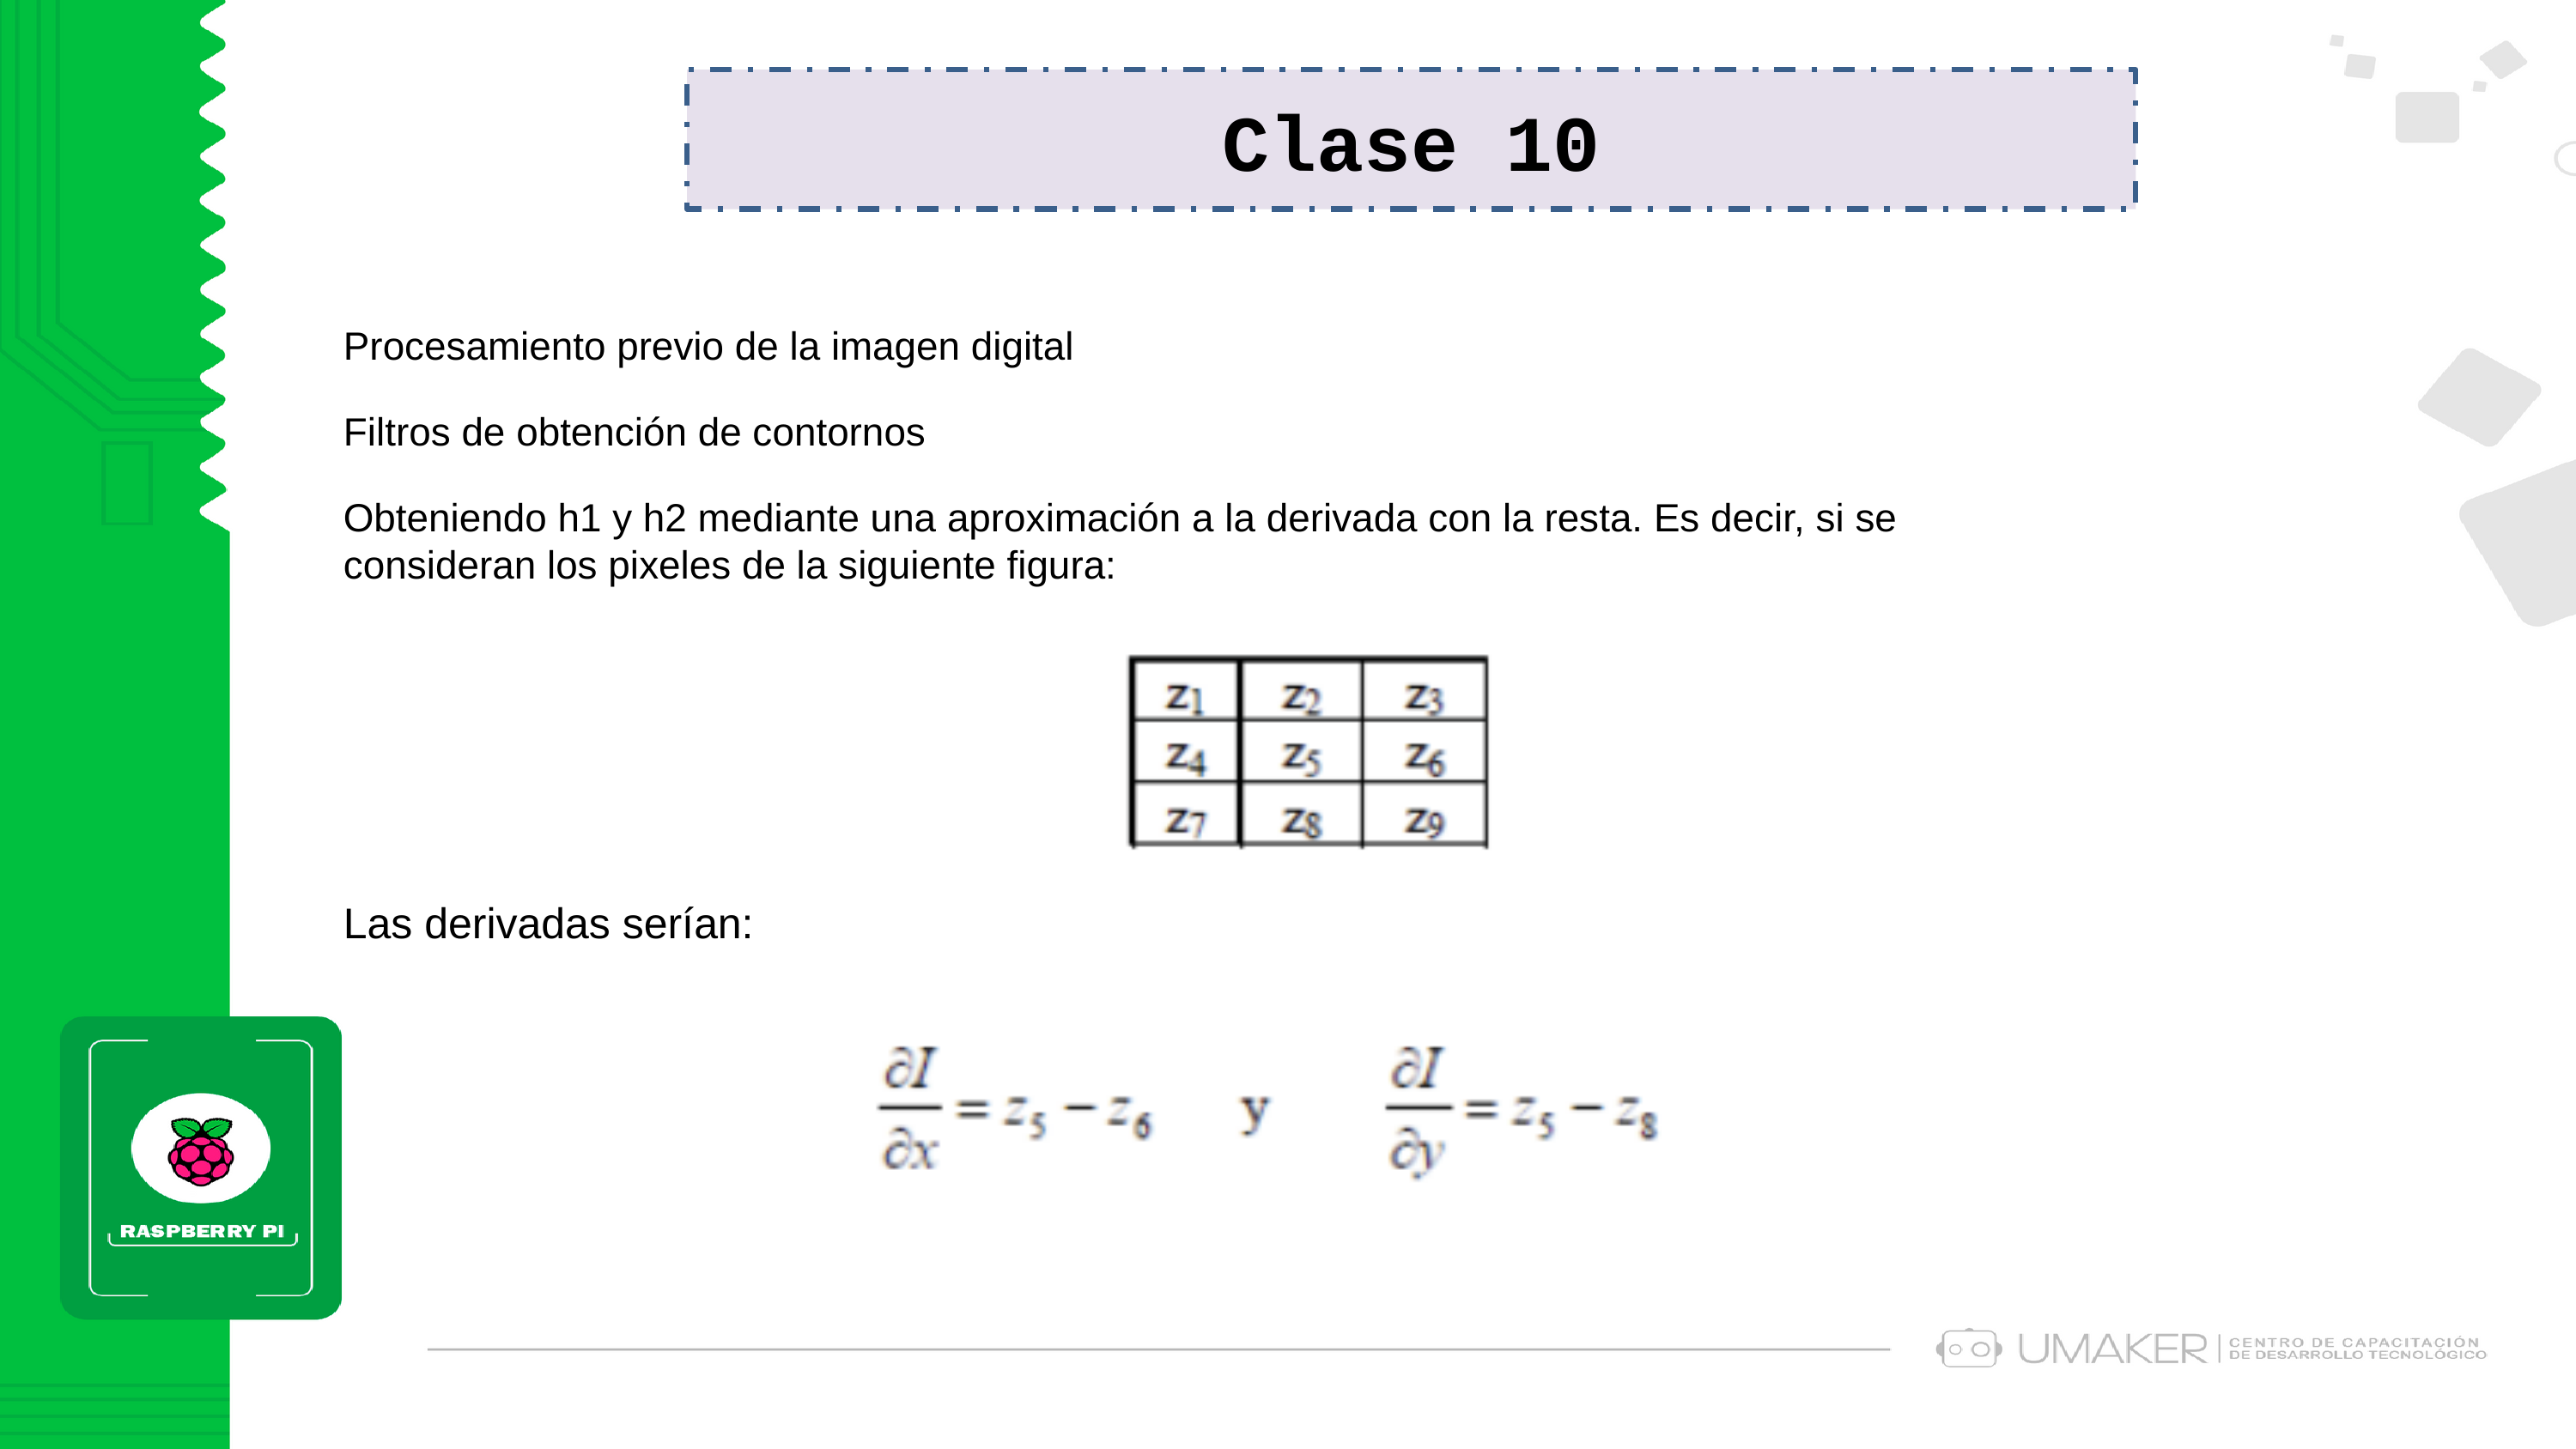

Clase 10
Procesamiento previo de la imagen digital
Filtros de obtención de contornos
Obteniendo h1 y h2 mediante una aproximación a la derivada con la resta. Es decir, si se
consideran los pixeles de la siguiente figura:
Las derivadas serían: